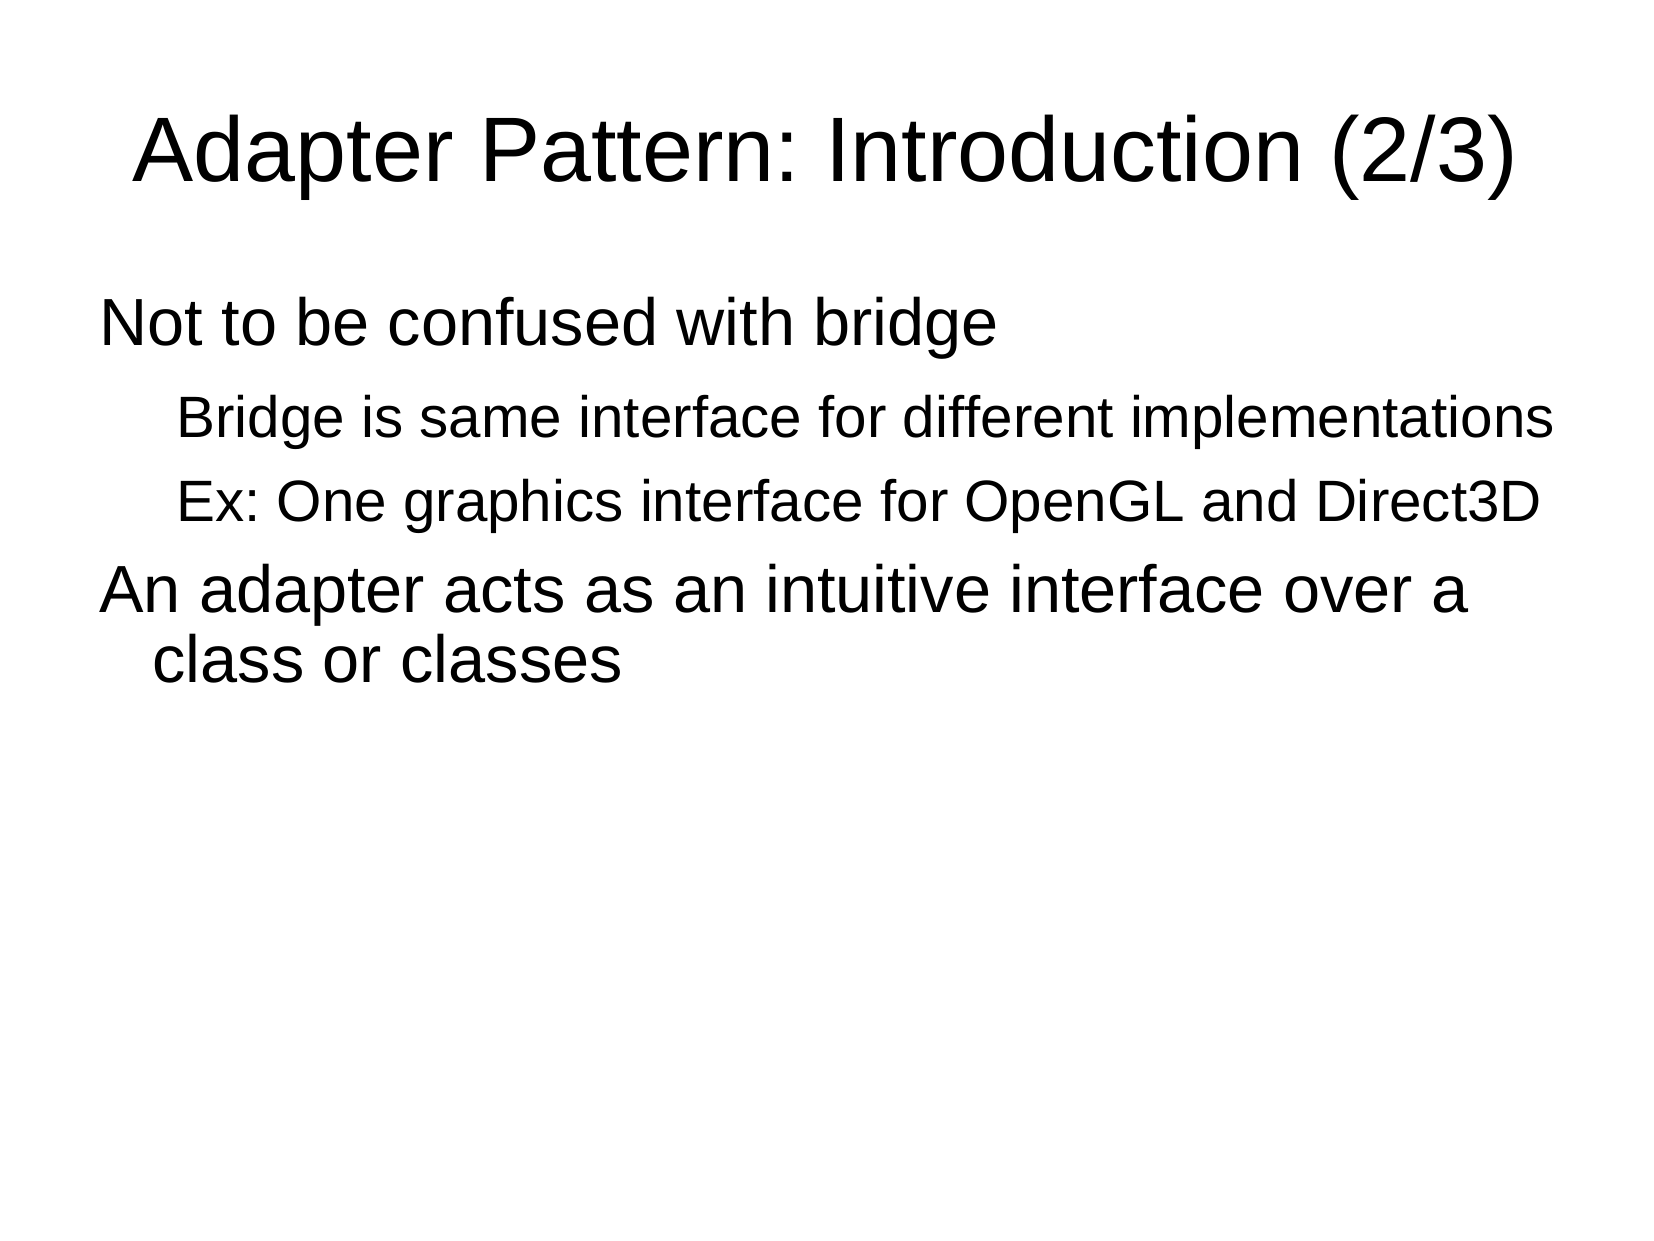

# Adapter Pattern: Introduction (2/3)
Not to be confused with bridge
Bridge is same interface for different implementations
Ex: One graphics interface for OpenGL and Direct3D
An adapter acts as an intuitive interface over a class or classes